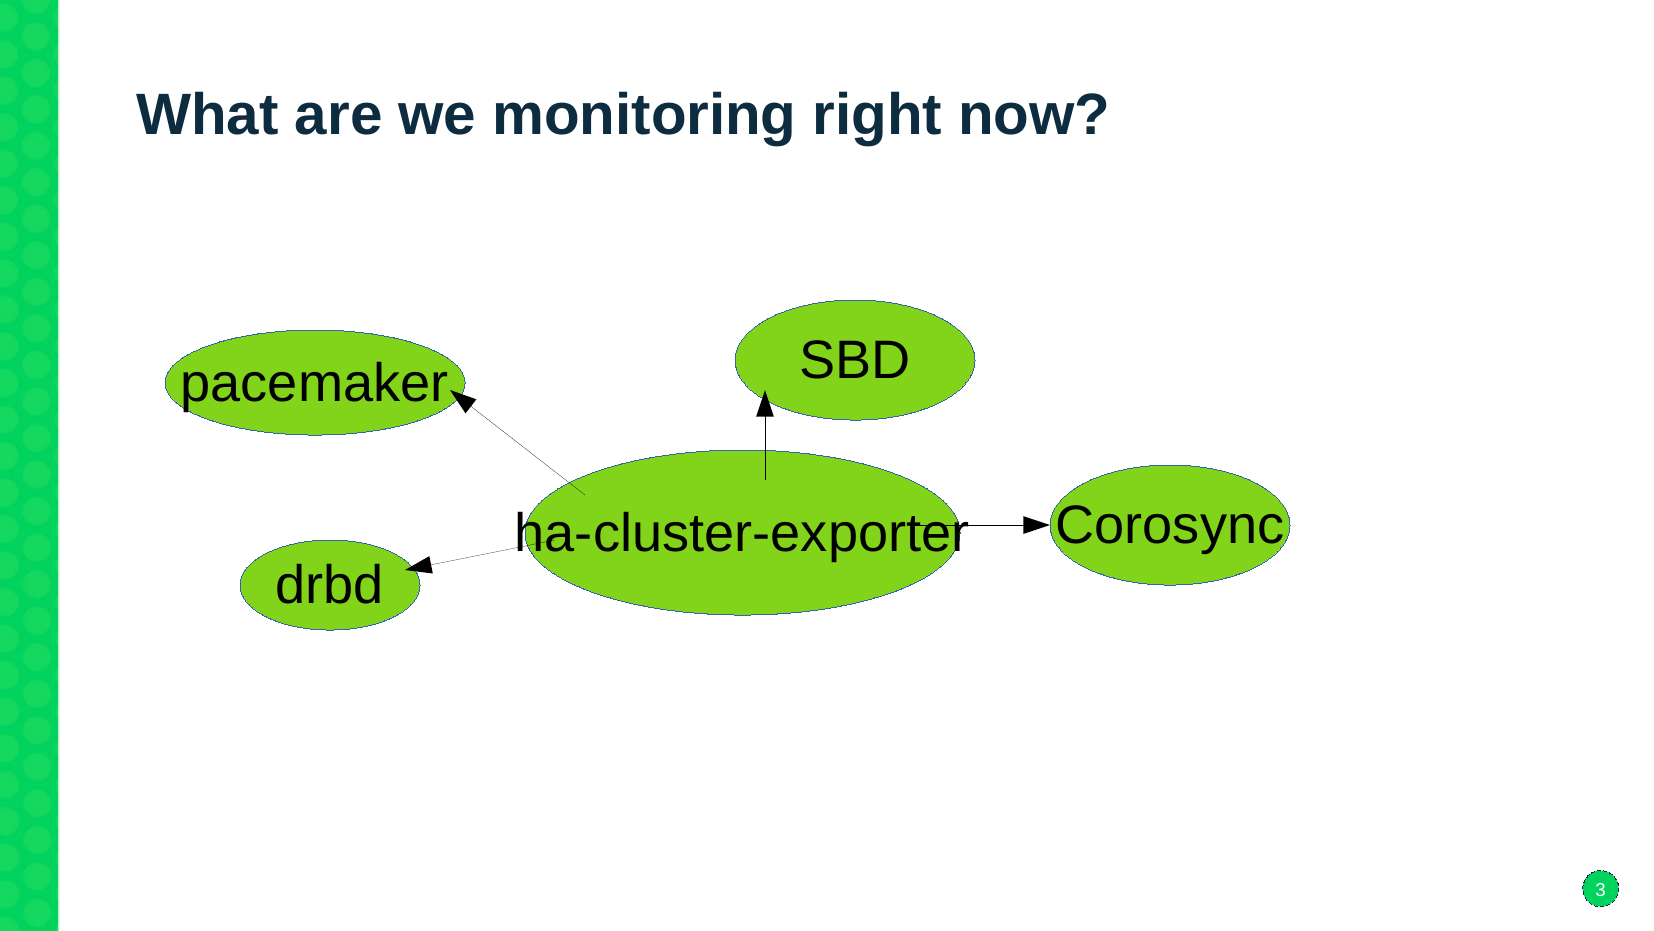

# What are we monitoring right now?
SBD
pacemaker
ha-cluster-exporter
Corosync
drbd
3